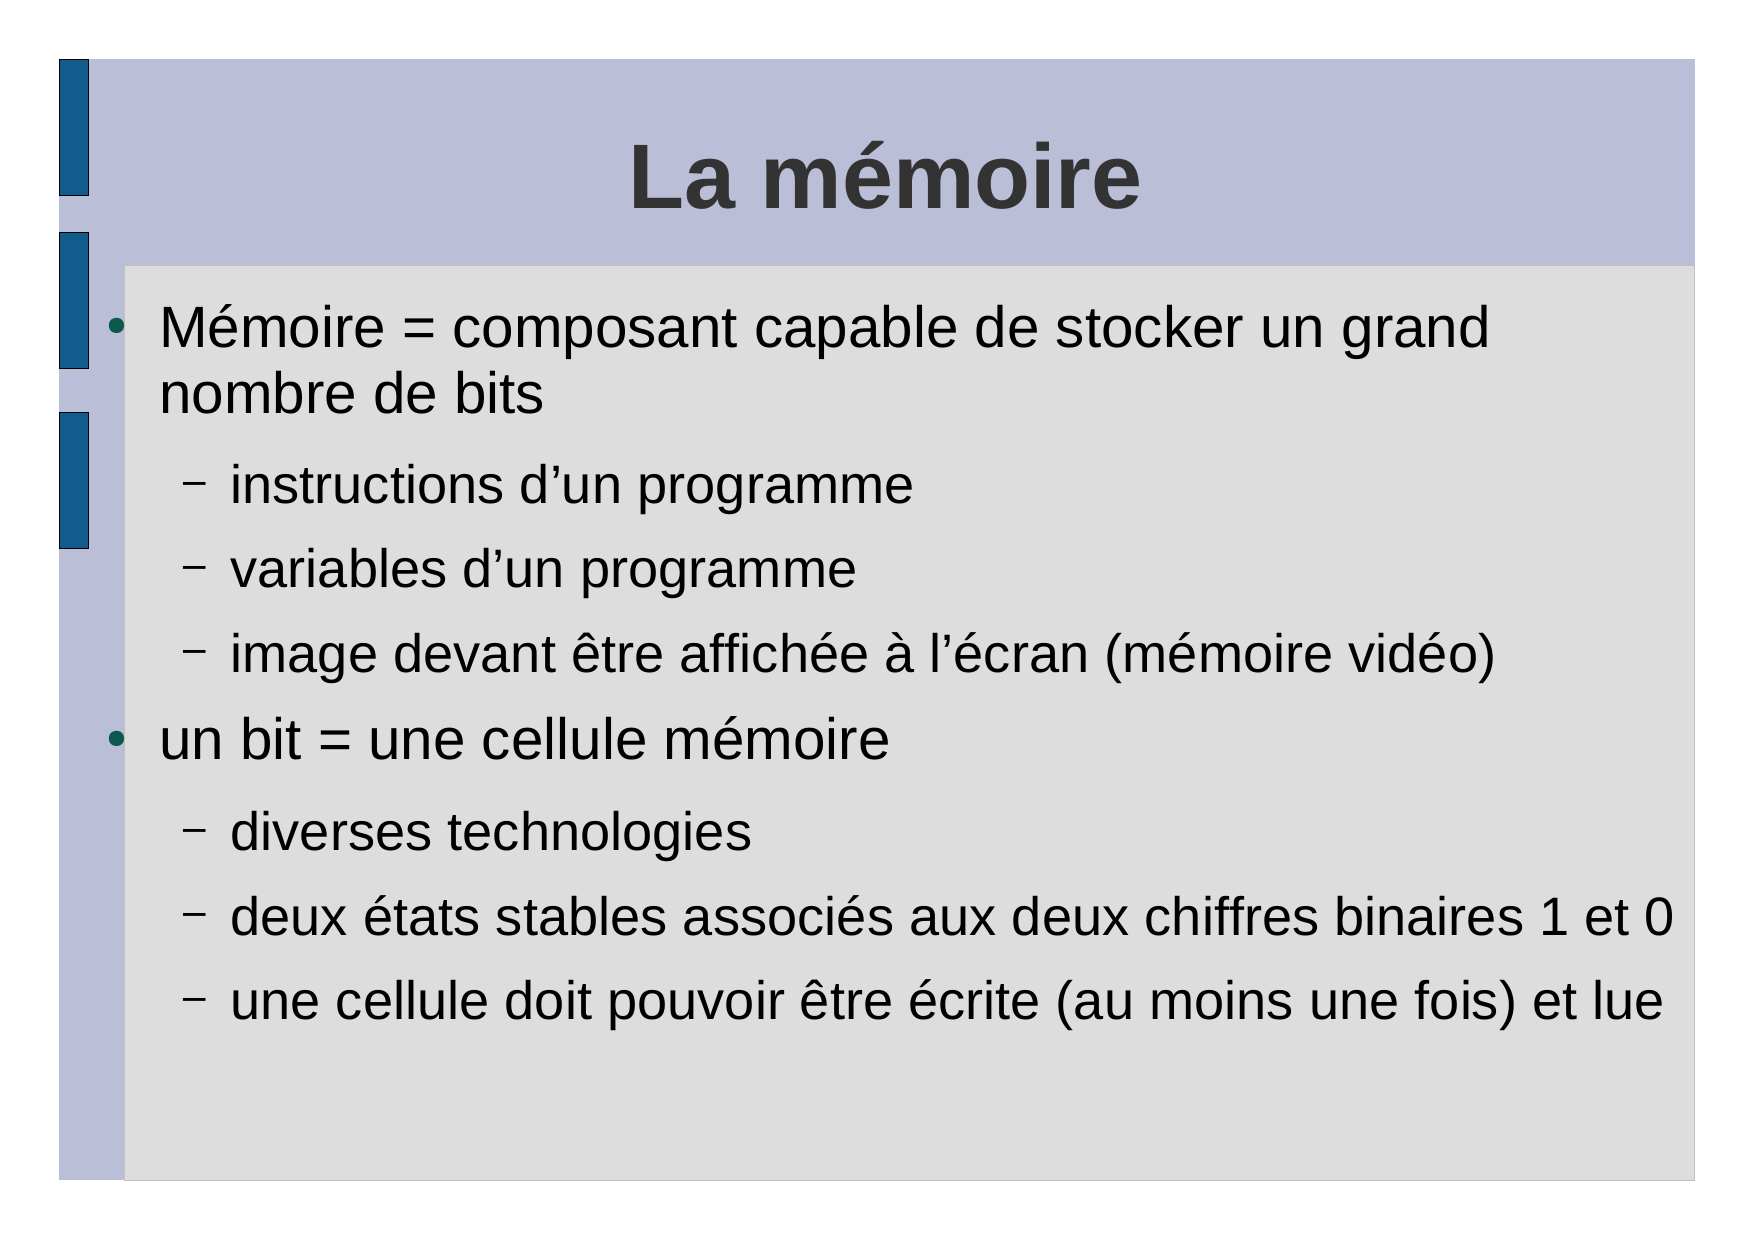

# La mémoire
Mémoire = composant capable de stocker un grand nombre de bits
instructions d’un programme
variables d’un programme
image devant être affichée à l’écran (mémoire vidéo)
un bit = une cellule mémoire
diverses technologies
deux états stables associés aux deux chiffres binaires 1 et 0
une cellule doit pouvoir être écrite (au moins une fois) et lue